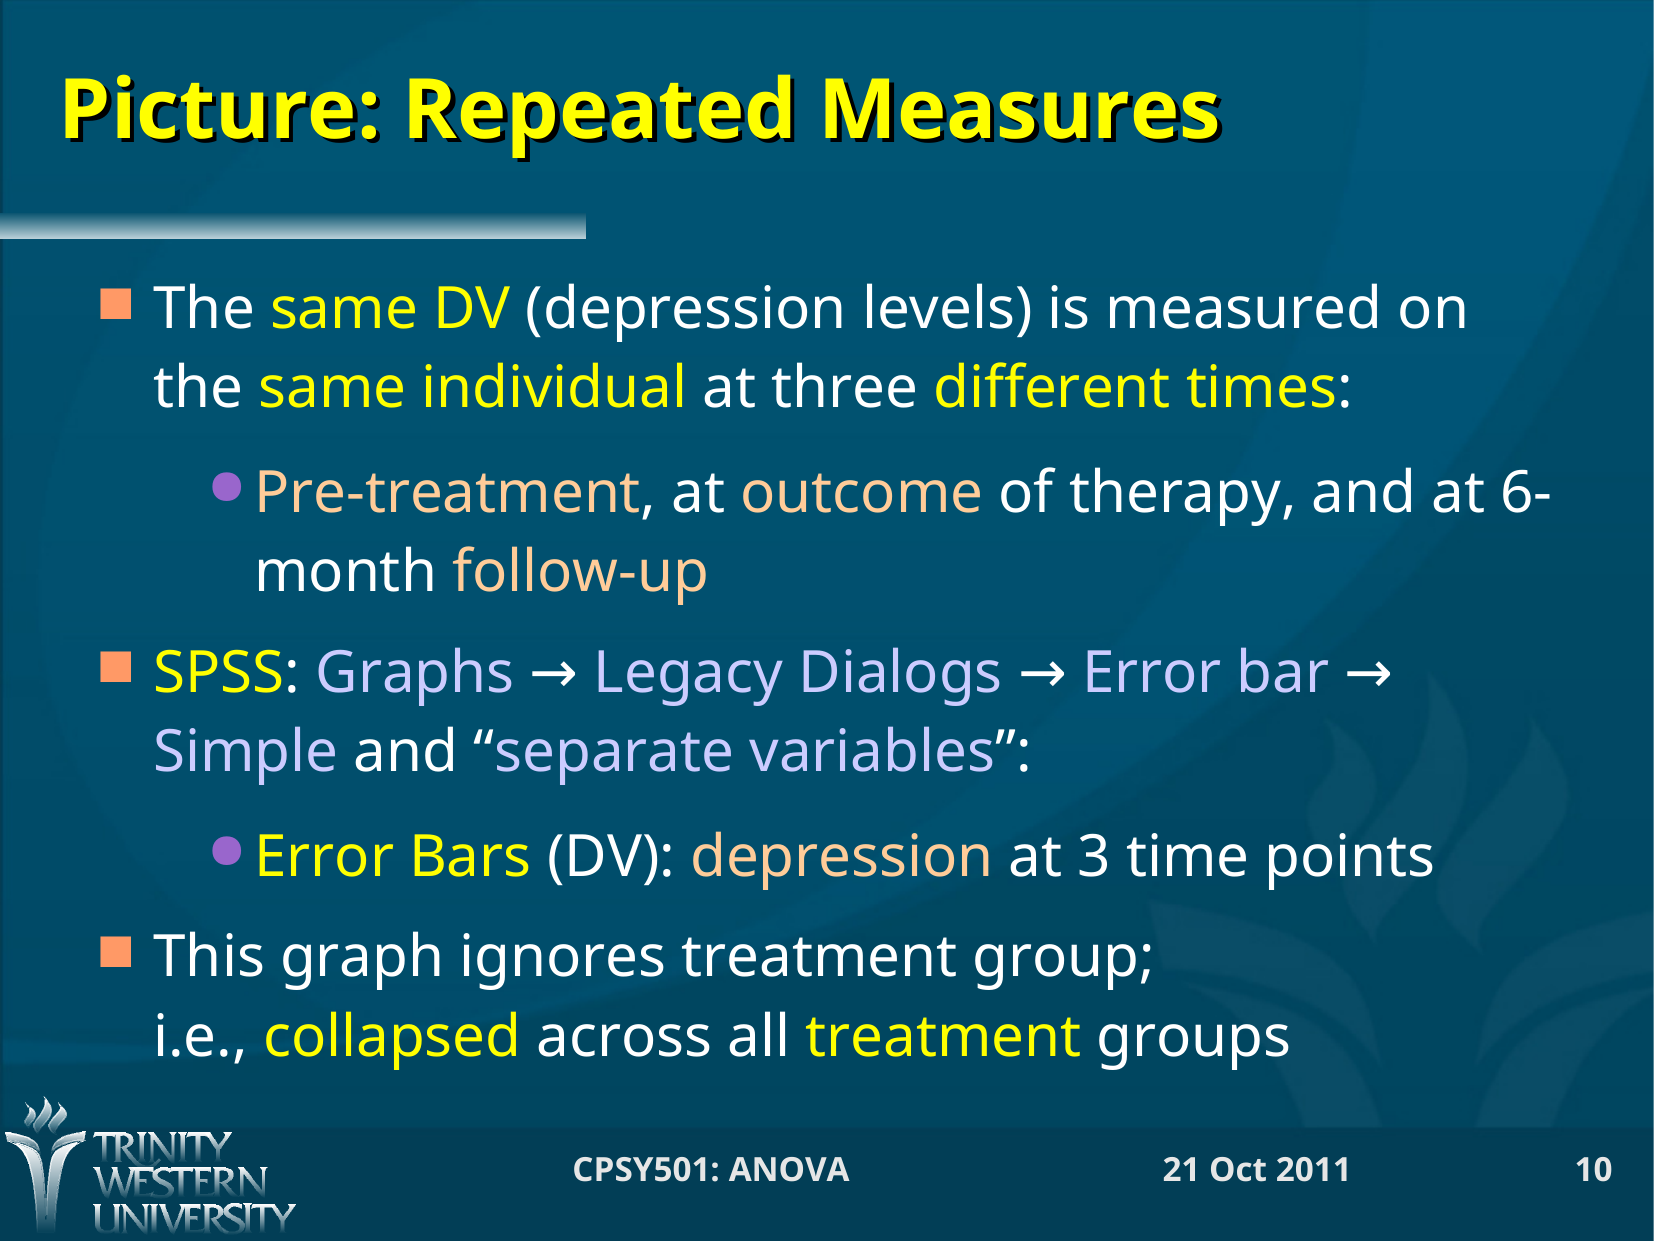

Picture: Repeated Measures
# The same DV (depression levels) is measured on the same individual at three different times:
Pre-treatment, at outcome of therapy, and at 6-month follow-up
SPSS: Graphs → Legacy Dialogs → Error bar → Simple and “separate variables”:
Error Bars (DV): depression at 3 time points
This graph ignores treatment group;
i.e., collapsed across all treatment groups
CPSY501: ANOVA
21 Oct 2011
10